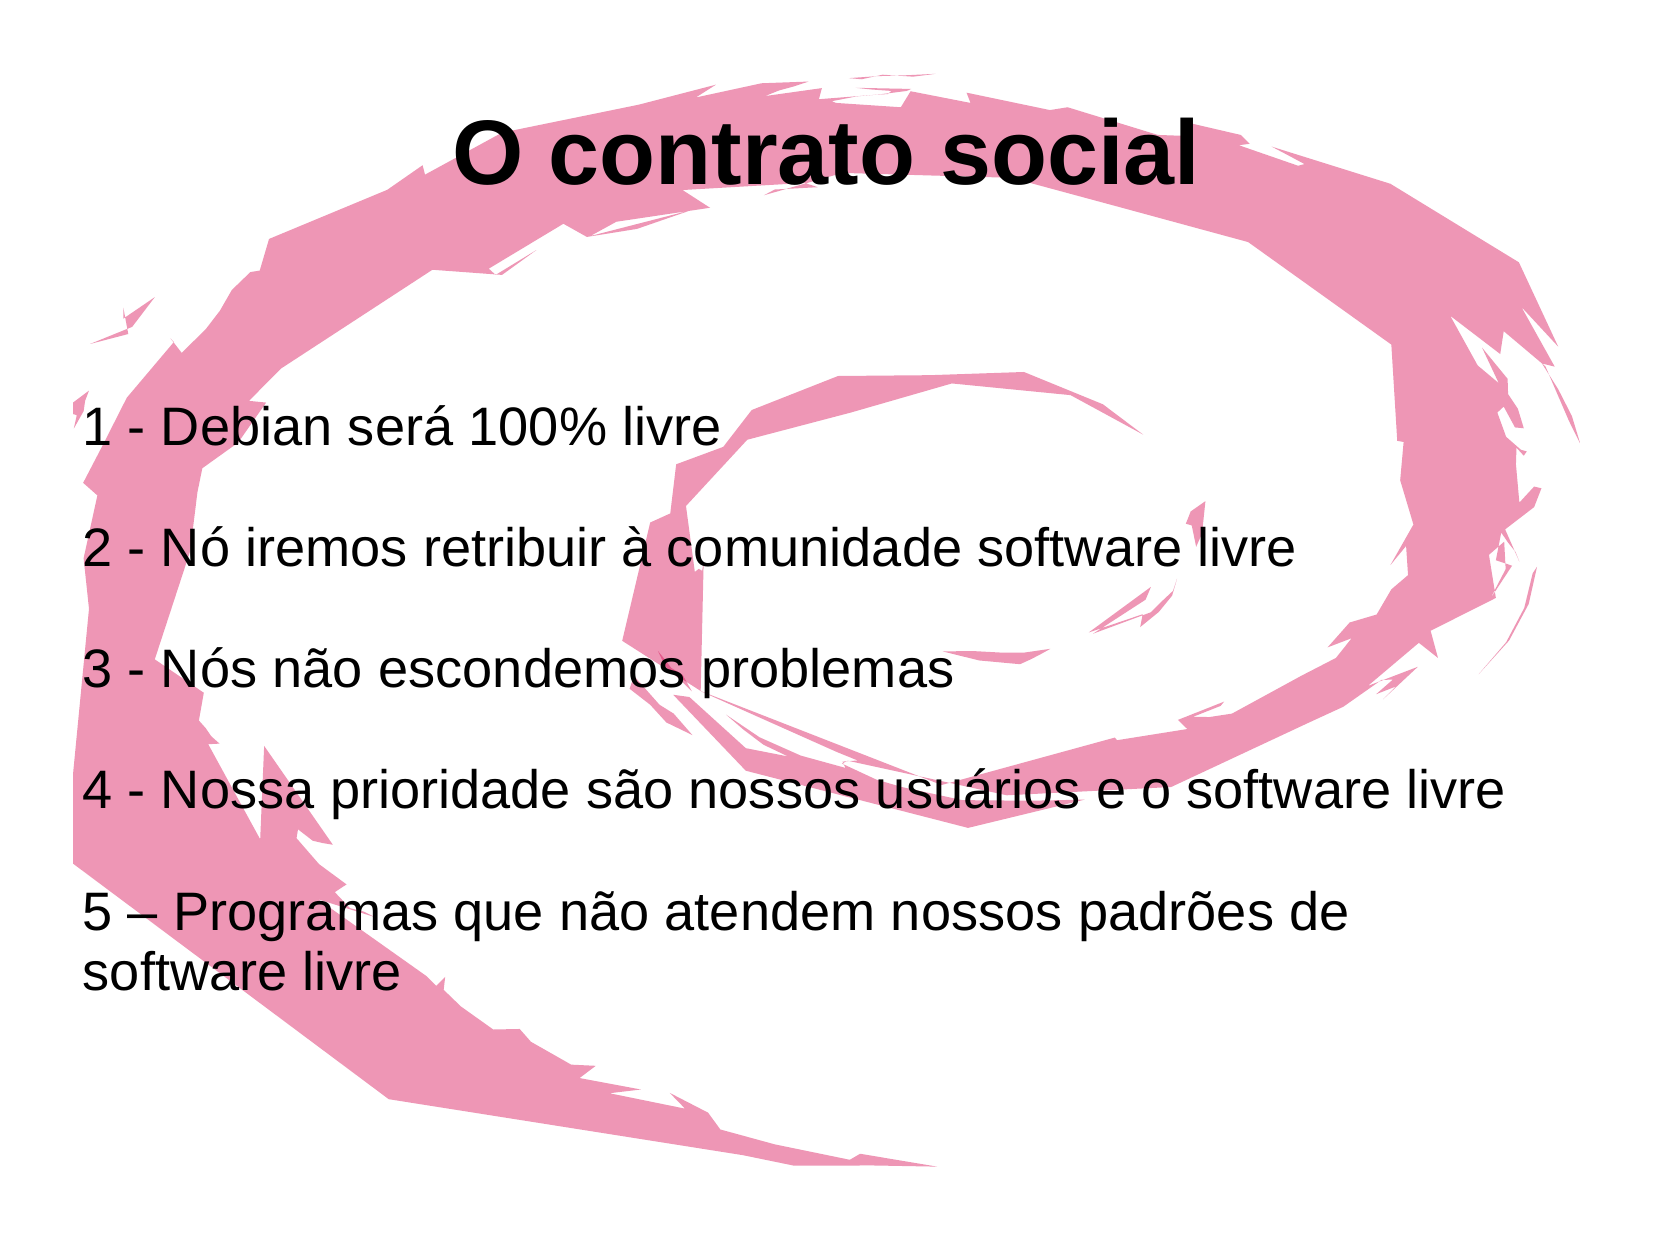

# O contrato social
1 - Debian será 100% livre
2 - Nó iremos retribuir à comunidade software livre
3 - Nós não escondemos problemas
4 - Nossa prioridade são nossos usuários e o software livre
5 – Programas que não atendem nossos padrões de software livre